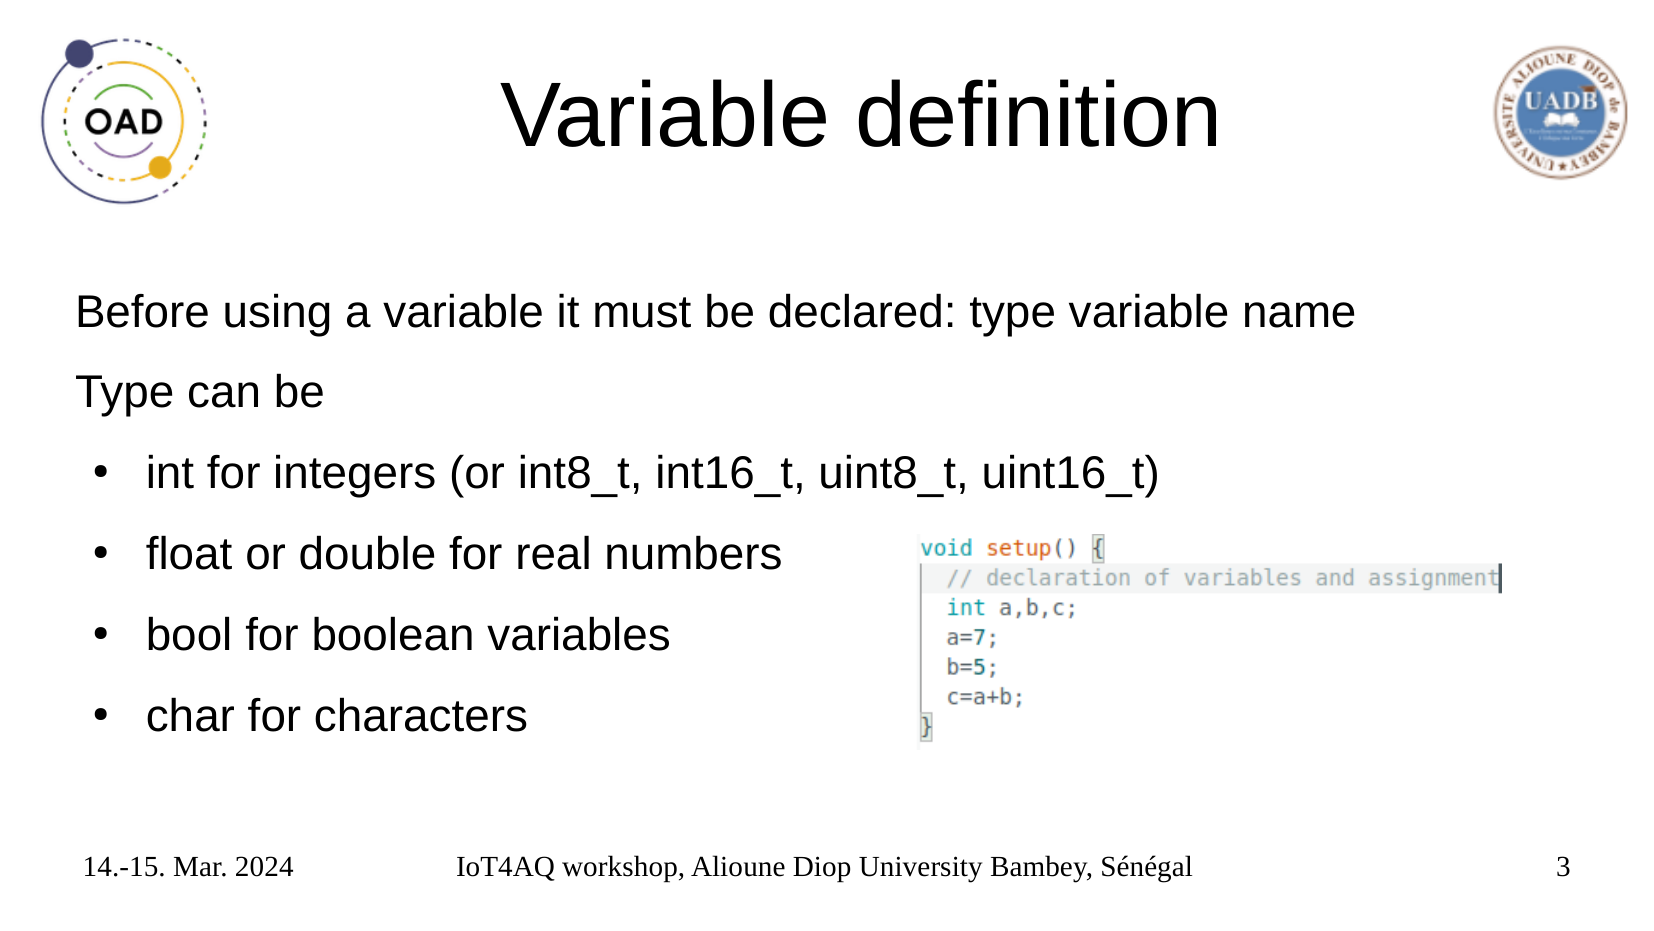

# Variable definition
Before using a variable it must be declared: type variable name
Type can be
int for integers (or int8_t, int16_t, uint8_t, uint16_t)
float or double for real numbers
bool for boolean variables
char for characters
14.-15. Mar. 2024
IoT4AQ workshop, Alioune Diop University Bambey, Sénégal
3